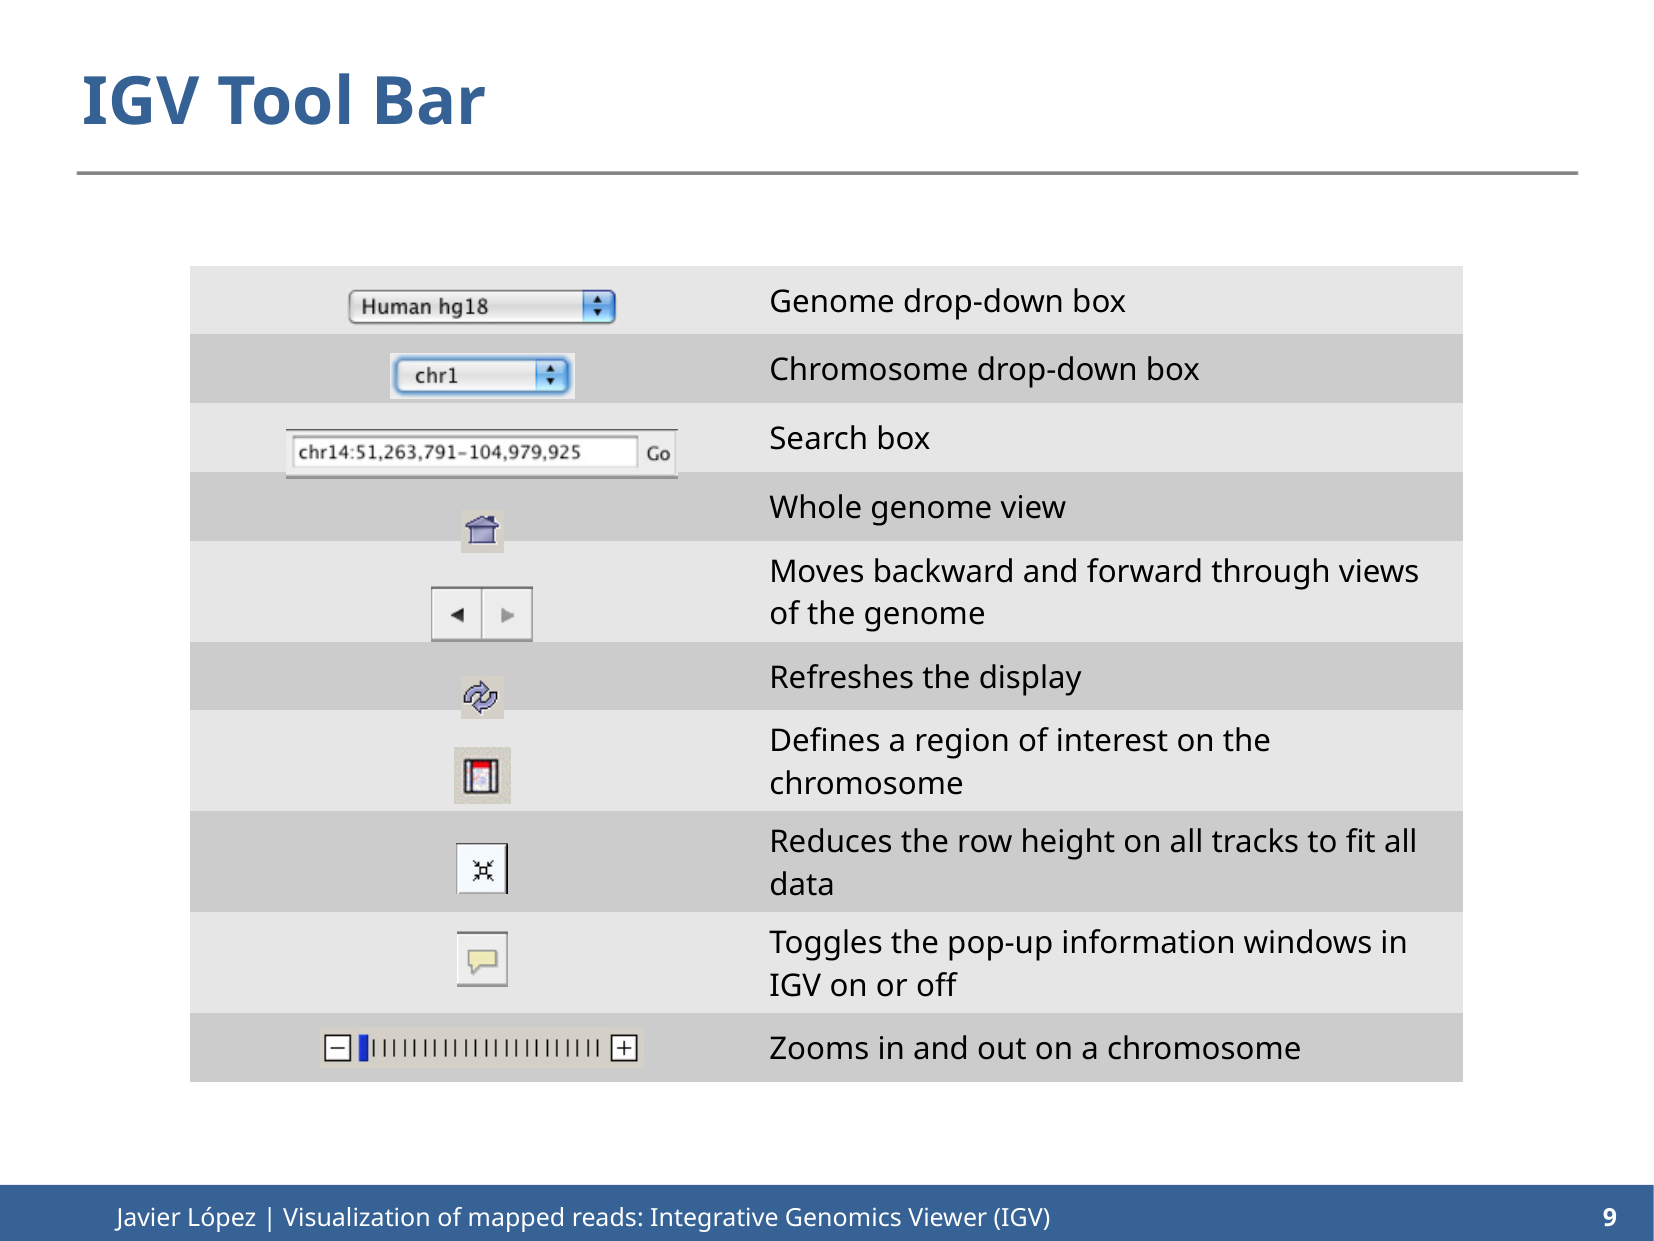

# IGV Tool Bar
| | Genome drop-down box |
| --- | --- |
| | Chromosome drop-down box |
| | Search box |
| | Whole genome view |
| | Moves backward and forward through views of the genome |
| | Refreshes the display |
| | Defines a region of interest on the chromosome |
| | Reduces the row height on all tracks to fit all data |
| | Toggles the pop-up information windows in IGV on or off |
| | Zooms in and out on a chromosome |
Javier López | Visualization of mapped reads: Integrative Genomics Viewer (IGV)
9